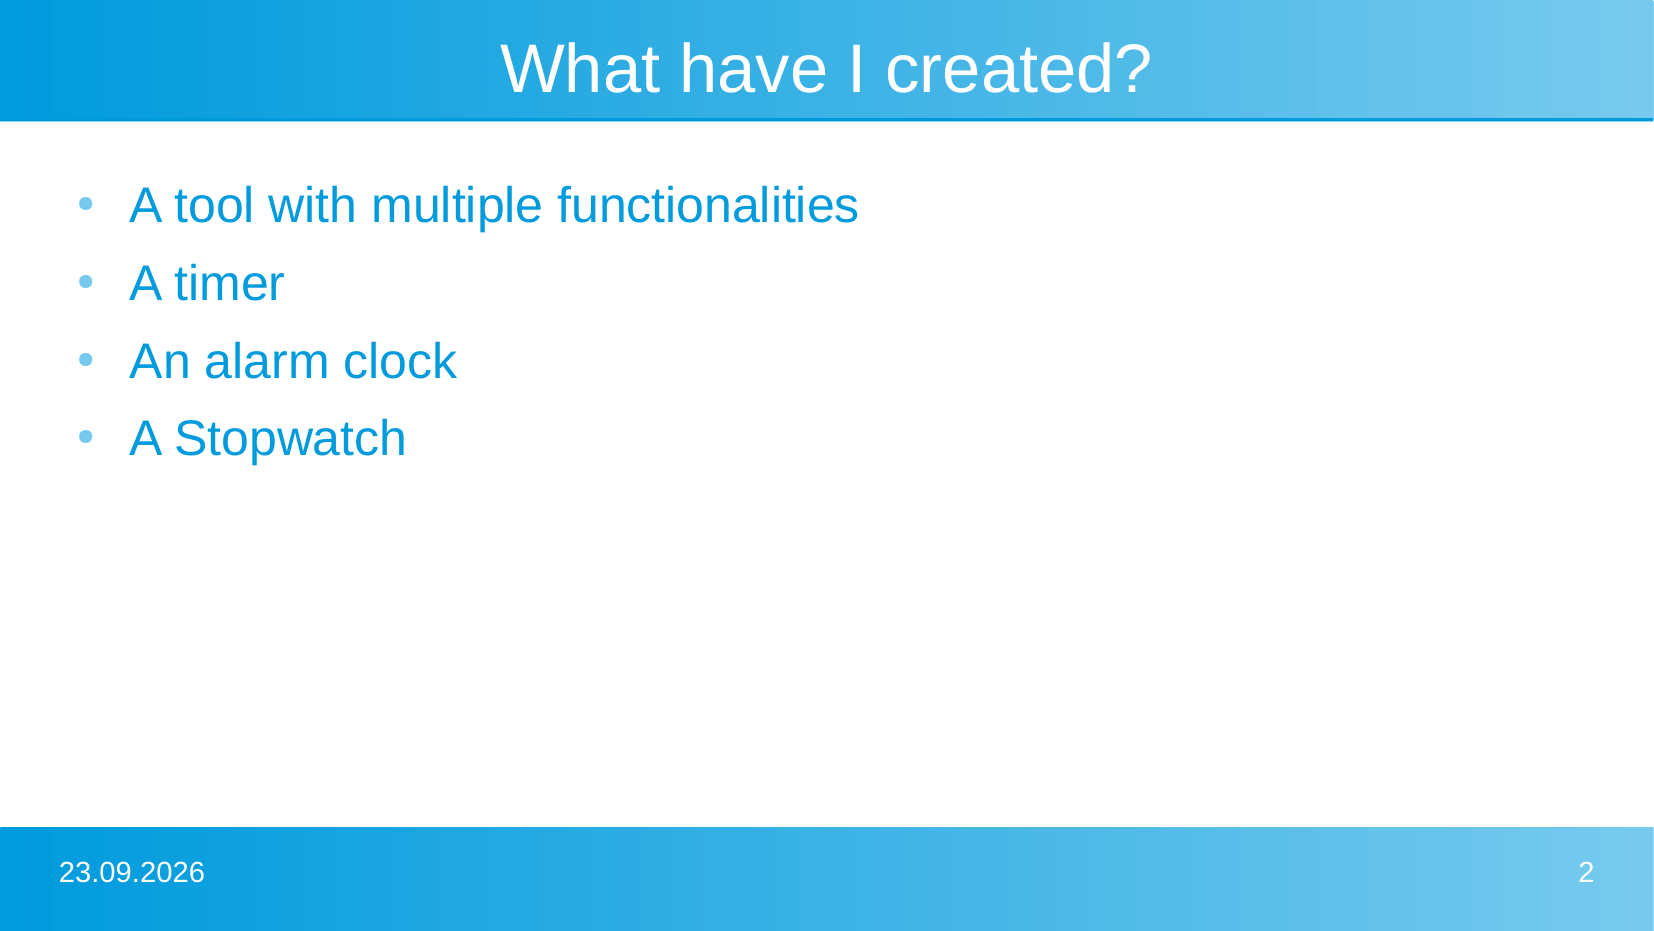

# What have I created?
A tool with multiple functionalities
A timer
An alarm clock
A Stopwatch
2